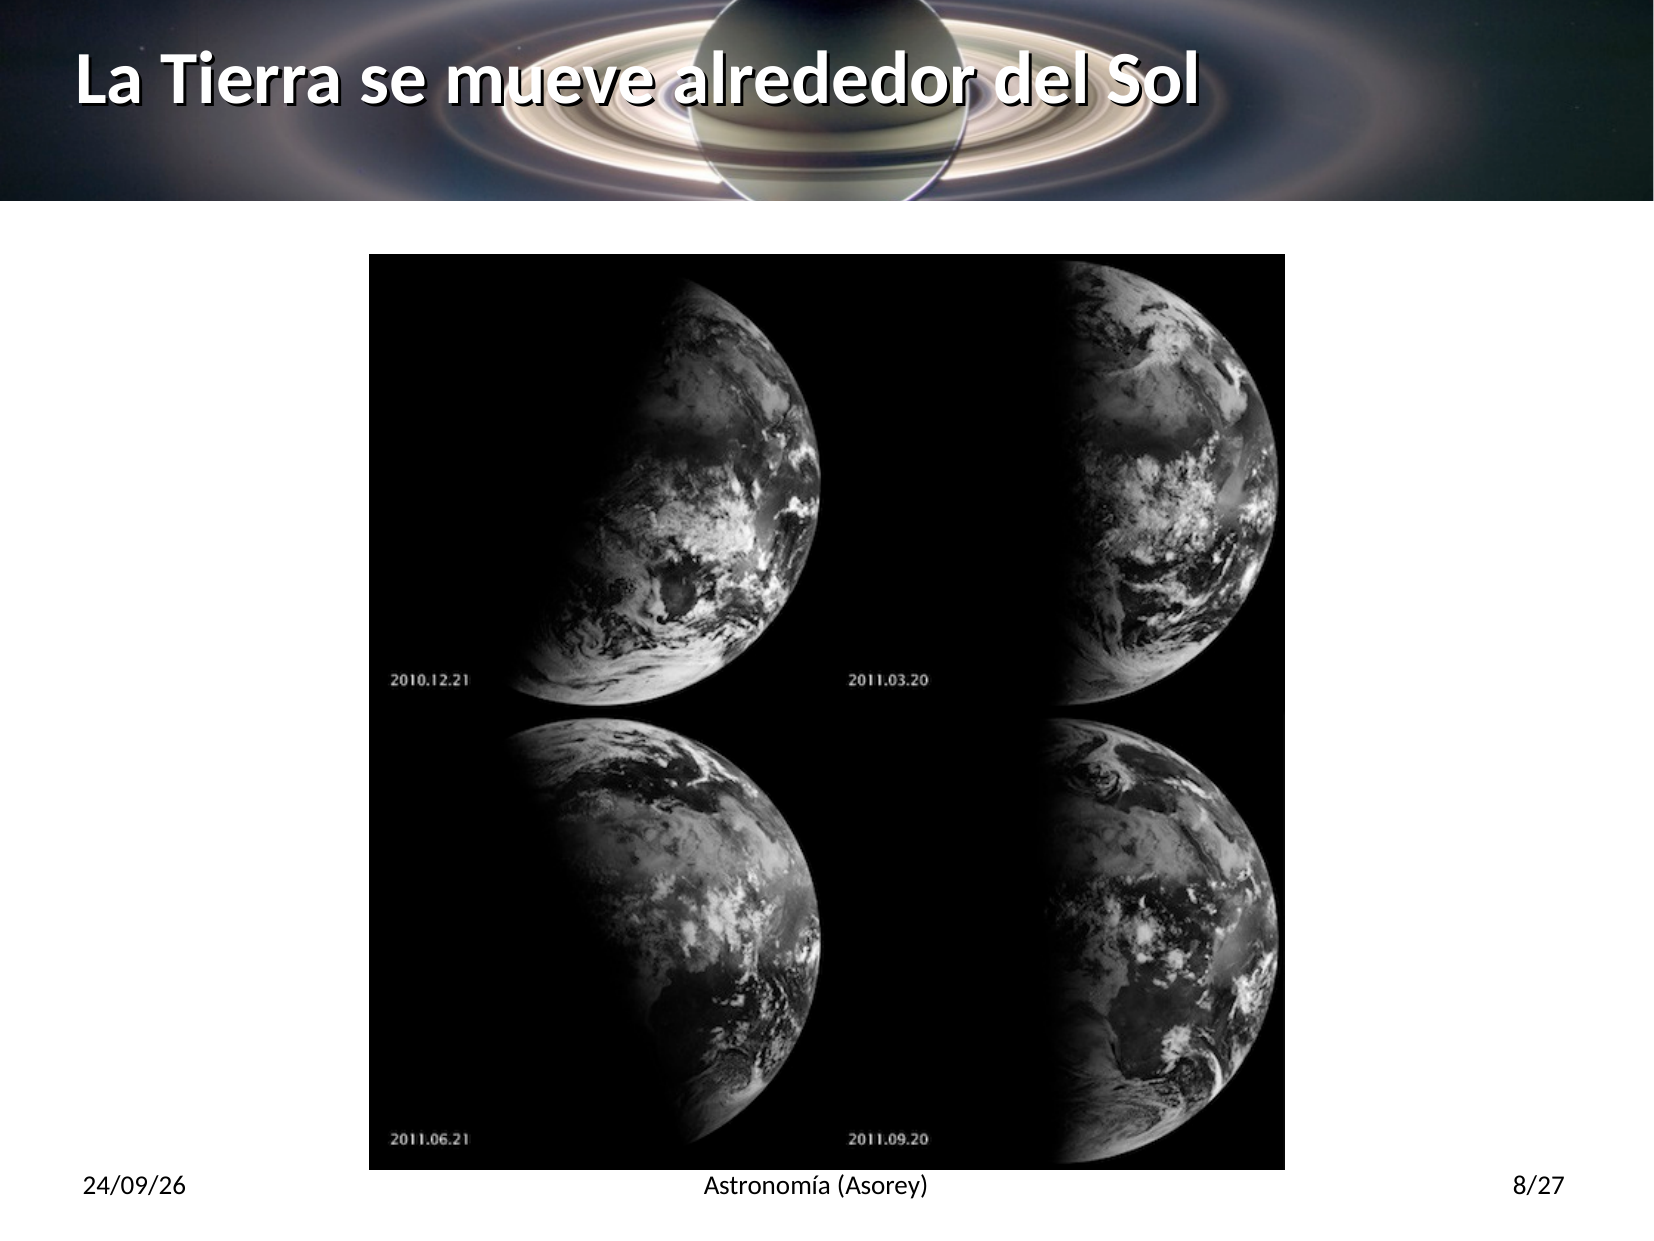

# La Tierra se mueve alrededor del Sol
Astronomía (Asorey)
8